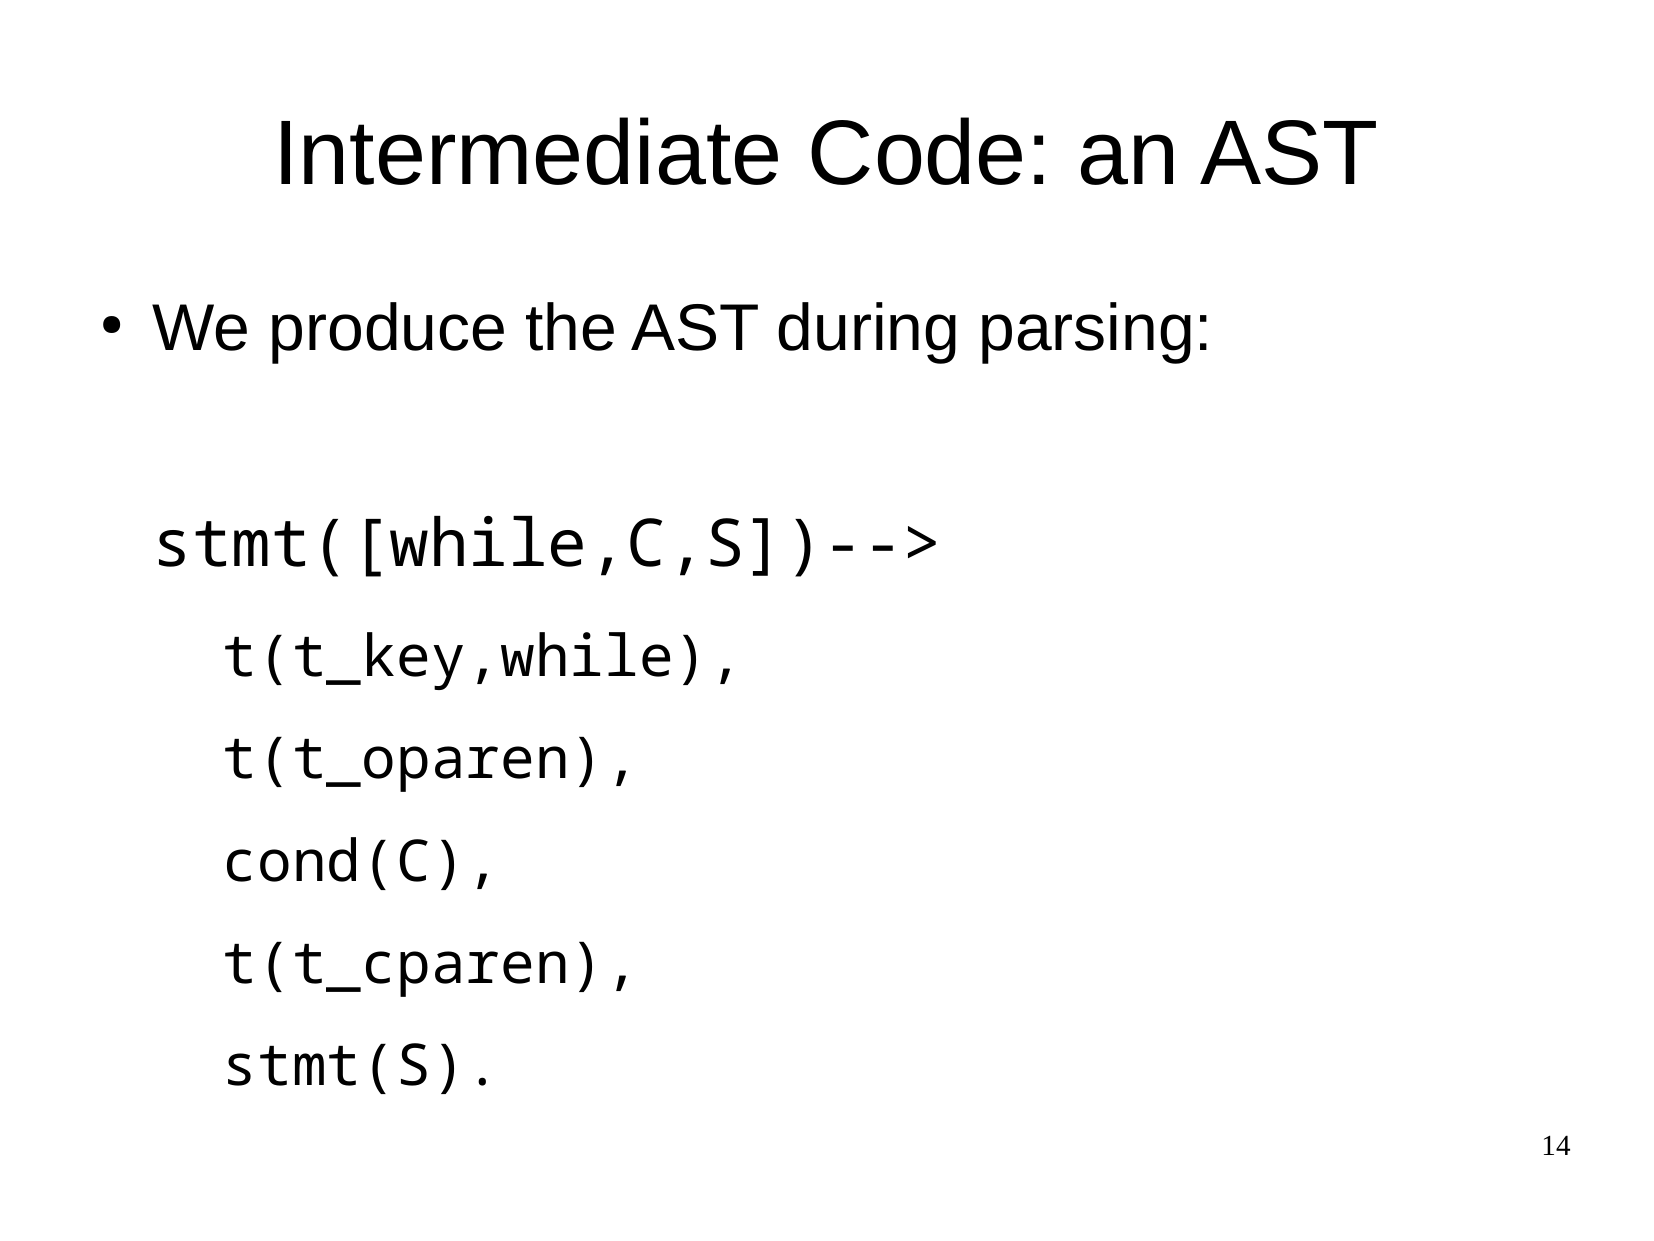

# Intermediate Code: an AST
We produce the AST during parsing:
stmt([while,C,S])-->
t(t_key,while),
t(t_oparen),
cond(C),
t(t_cparen),
stmt(S).
14